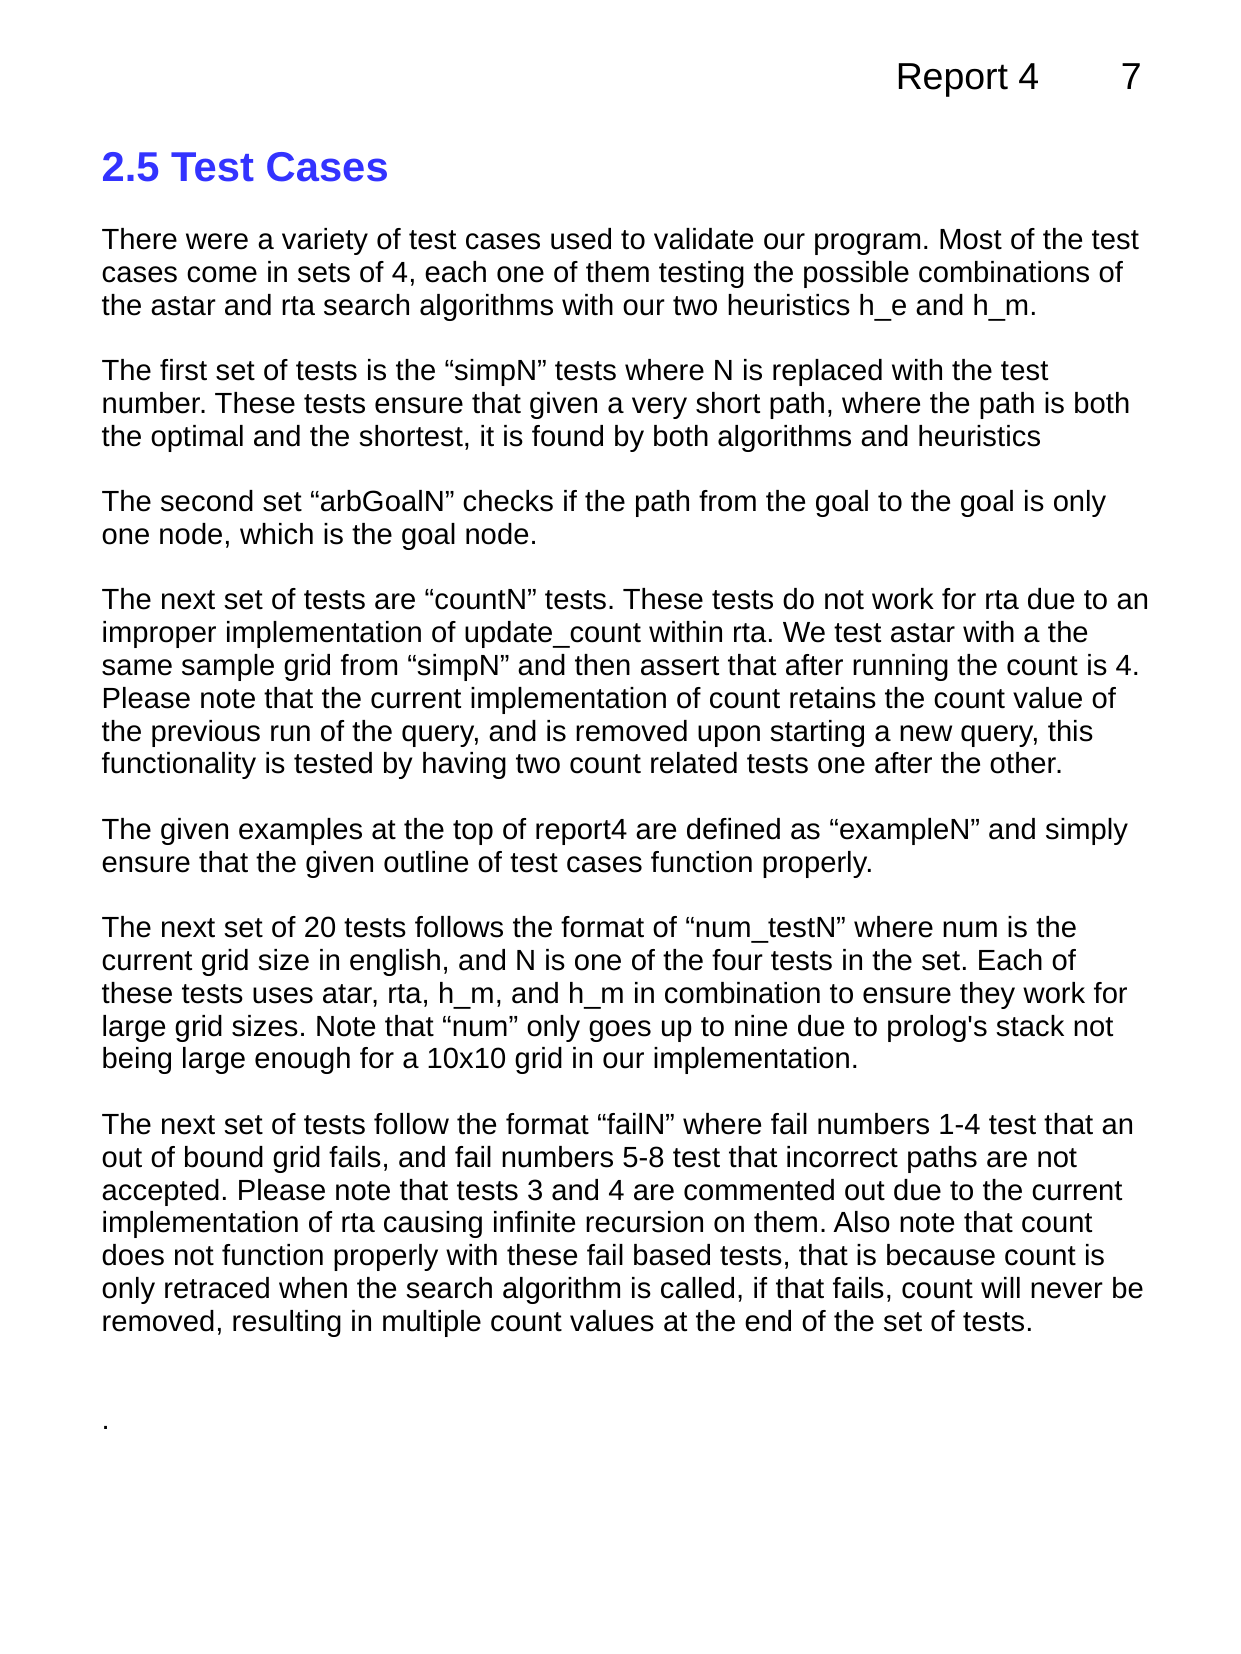

Report 4		7
2.5 Test Cases
There were a variety of test cases used to validate our program. Most of the test cases come in sets of 4, each one of them testing the possible combinations of the astar and rta search algorithms with our two heuristics h_e and h_m.
The first set of tests is the “simpN” tests where N is replaced with the test number. These tests ensure that given a very short path, where the path is both the optimal and the shortest, it is found by both algorithms and heuristics
The second set “arbGoalN” checks if the path from the goal to the goal is only one node, which is the goal node.
The next set of tests are “countN” tests. These tests do not work for rta due to an improper implementation of update_count within rta. We test astar with a the same sample grid from “simpN” and then assert that after running the count is 4. Please note that the current implementation of count retains the count value of the previous run of the query, and is removed upon starting a new query, this functionality is tested by having two count related tests one after the other.
The given examples at the top of report4 are defined as “exampleN” and simply ensure that the given outline of test cases function properly.
The next set of 20 tests follows the format of “num_testN” where num is the current grid size in english, and N is one of the four tests in the set. Each of these tests uses atar, rta, h_m, and h_m in combination to ensure they work for large grid sizes. Note that “num” only goes up to nine due to prolog's stack not being large enough for a 10x10 grid in our implementation.
The next set of tests follow the format “failN” where fail numbers 1-4 test that an out of bound grid fails, and fail numbers 5-8 test that incorrect paths are not accepted. Please note that tests 3 and 4 are commented out due to the current implementation of rta causing infinite recursion on them. Also note that count does not function properly with these fail based tests, that is because count is only retraced when the search algorithm is called, if that fails, count will never be removed, resulting in multiple count values at the end of the set of tests.
.